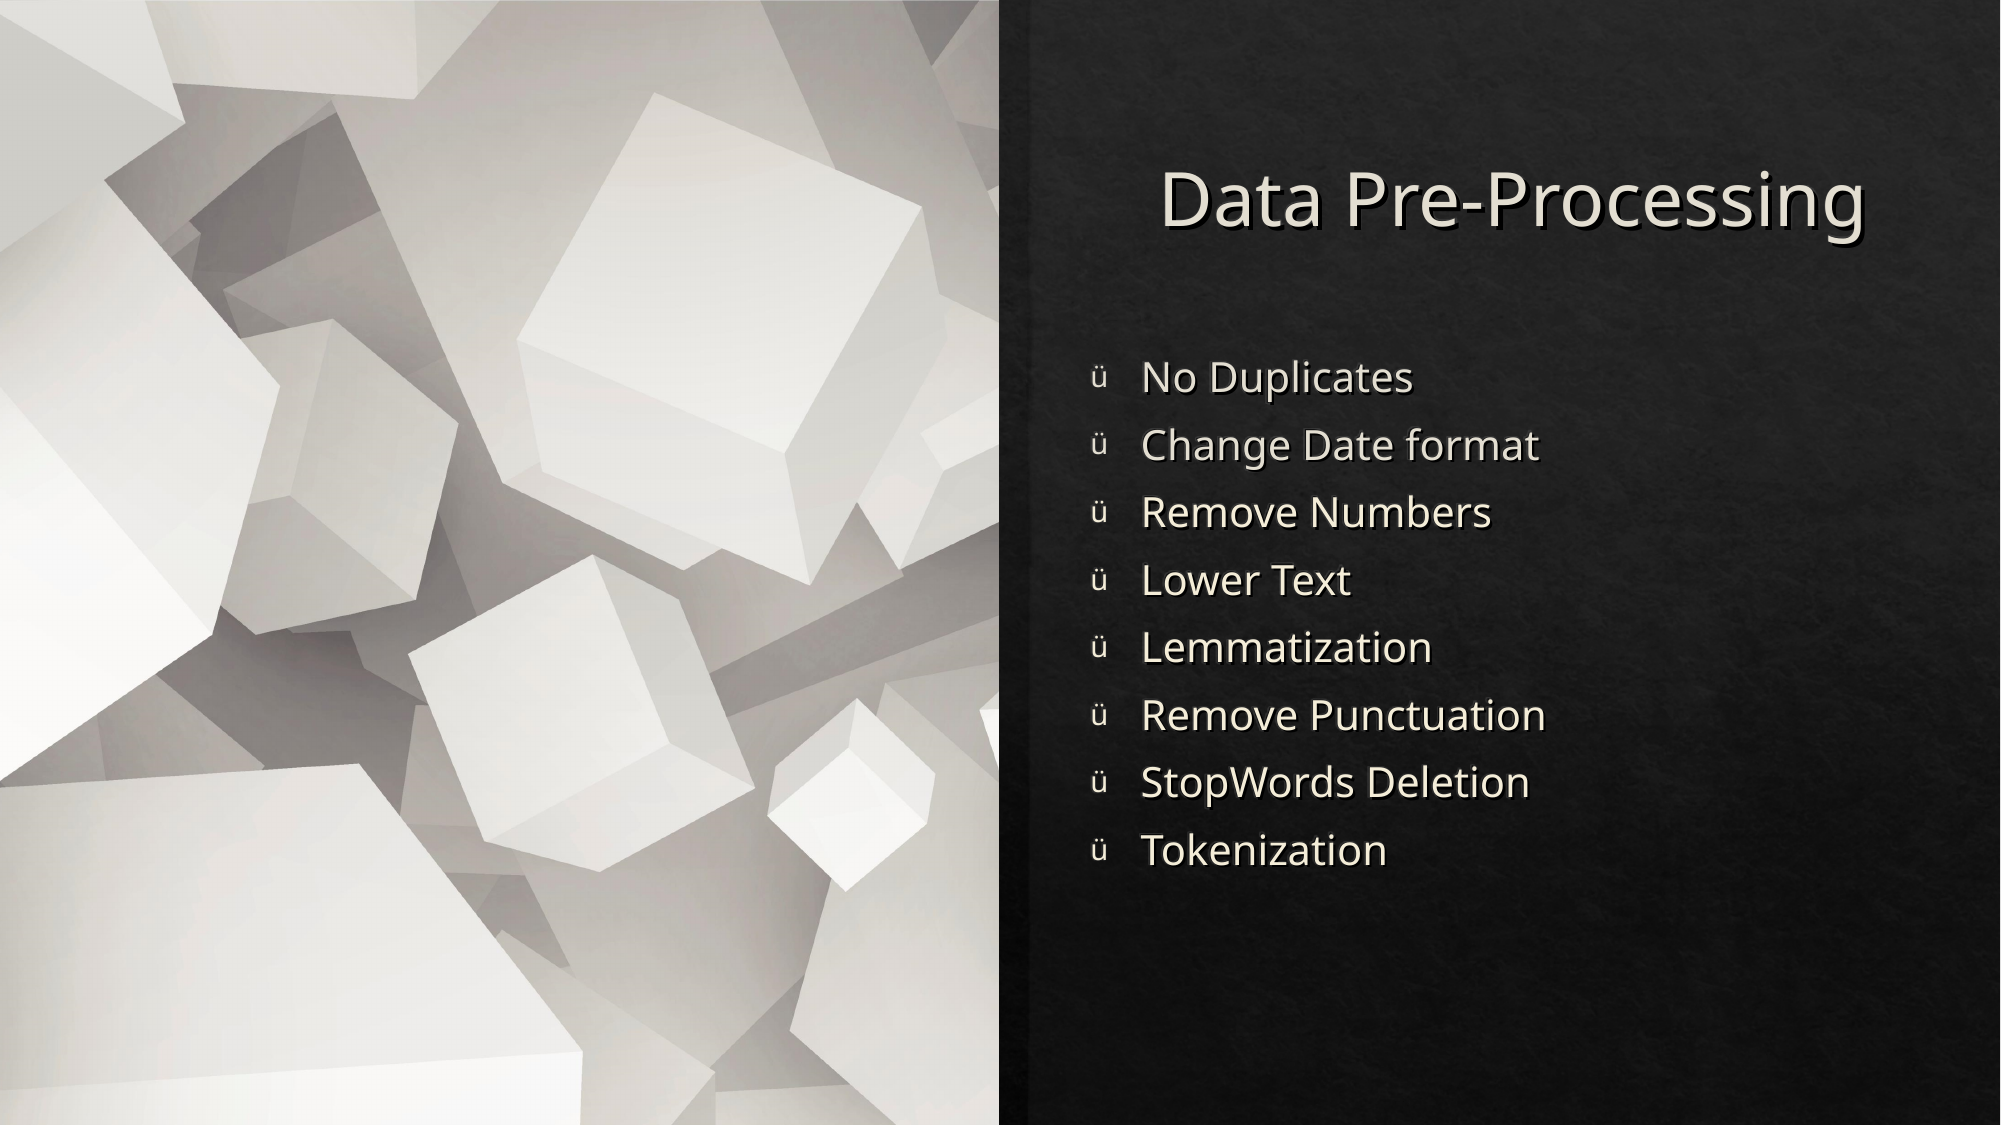

# Data Pre-Processing
No Duplicates
Change Date format
Remove Numbers
Lower Text
Lemmatization
Remove Punctuation
StopWords Deletion
Tokenization